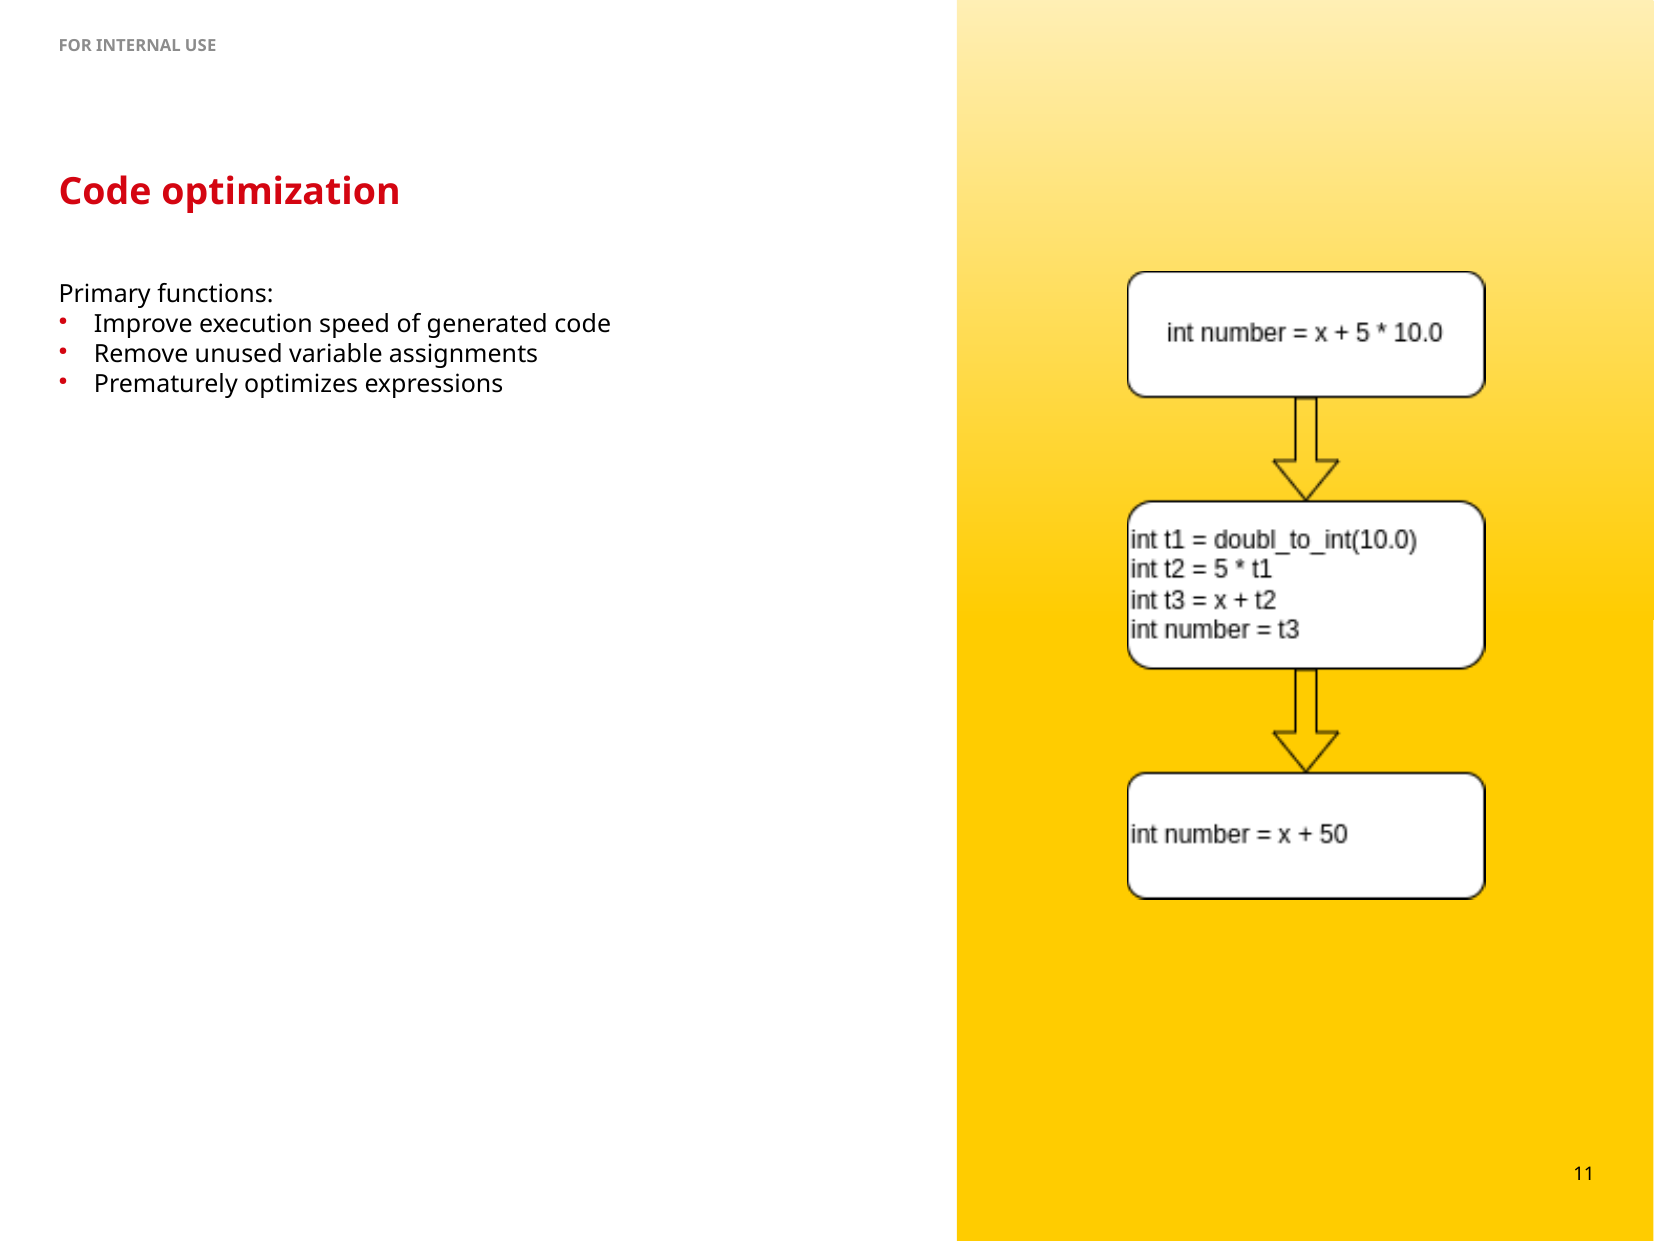

# Code optimization
Primary functions:
Improve execution speed of generated code
Remove unused variable assignments
Prematurely optimizes expressions